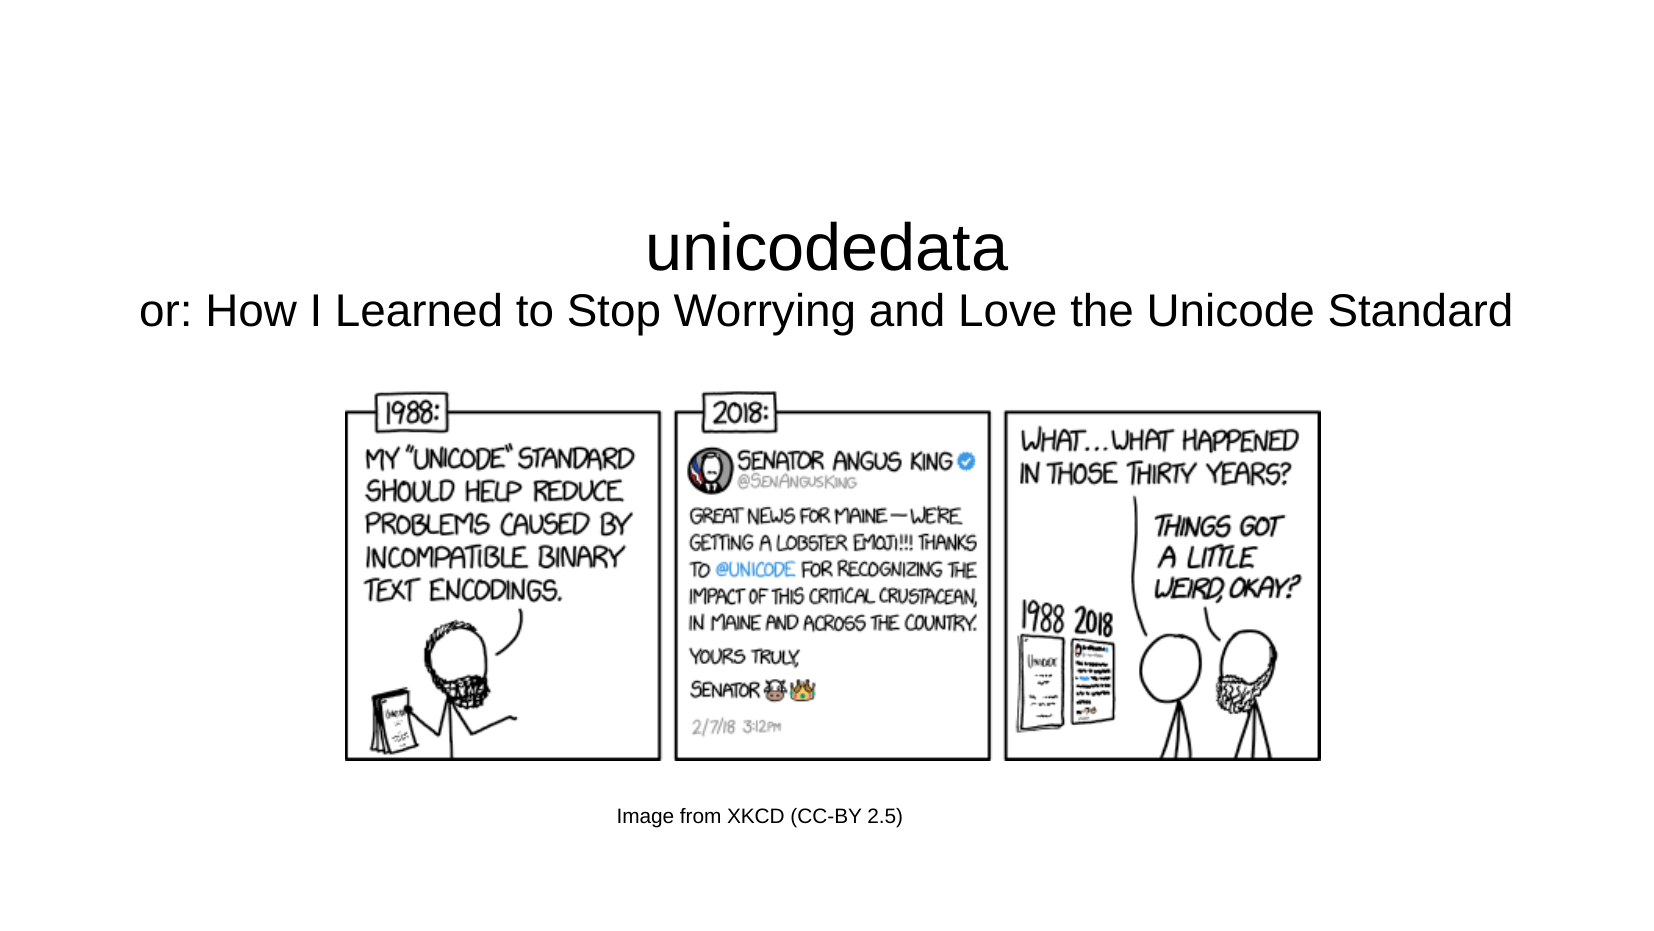

# unicodedata
or: How I Learned to Stop Worrying and Love the Unicode Standard
Image from XKCD (CC-BY 2.5)